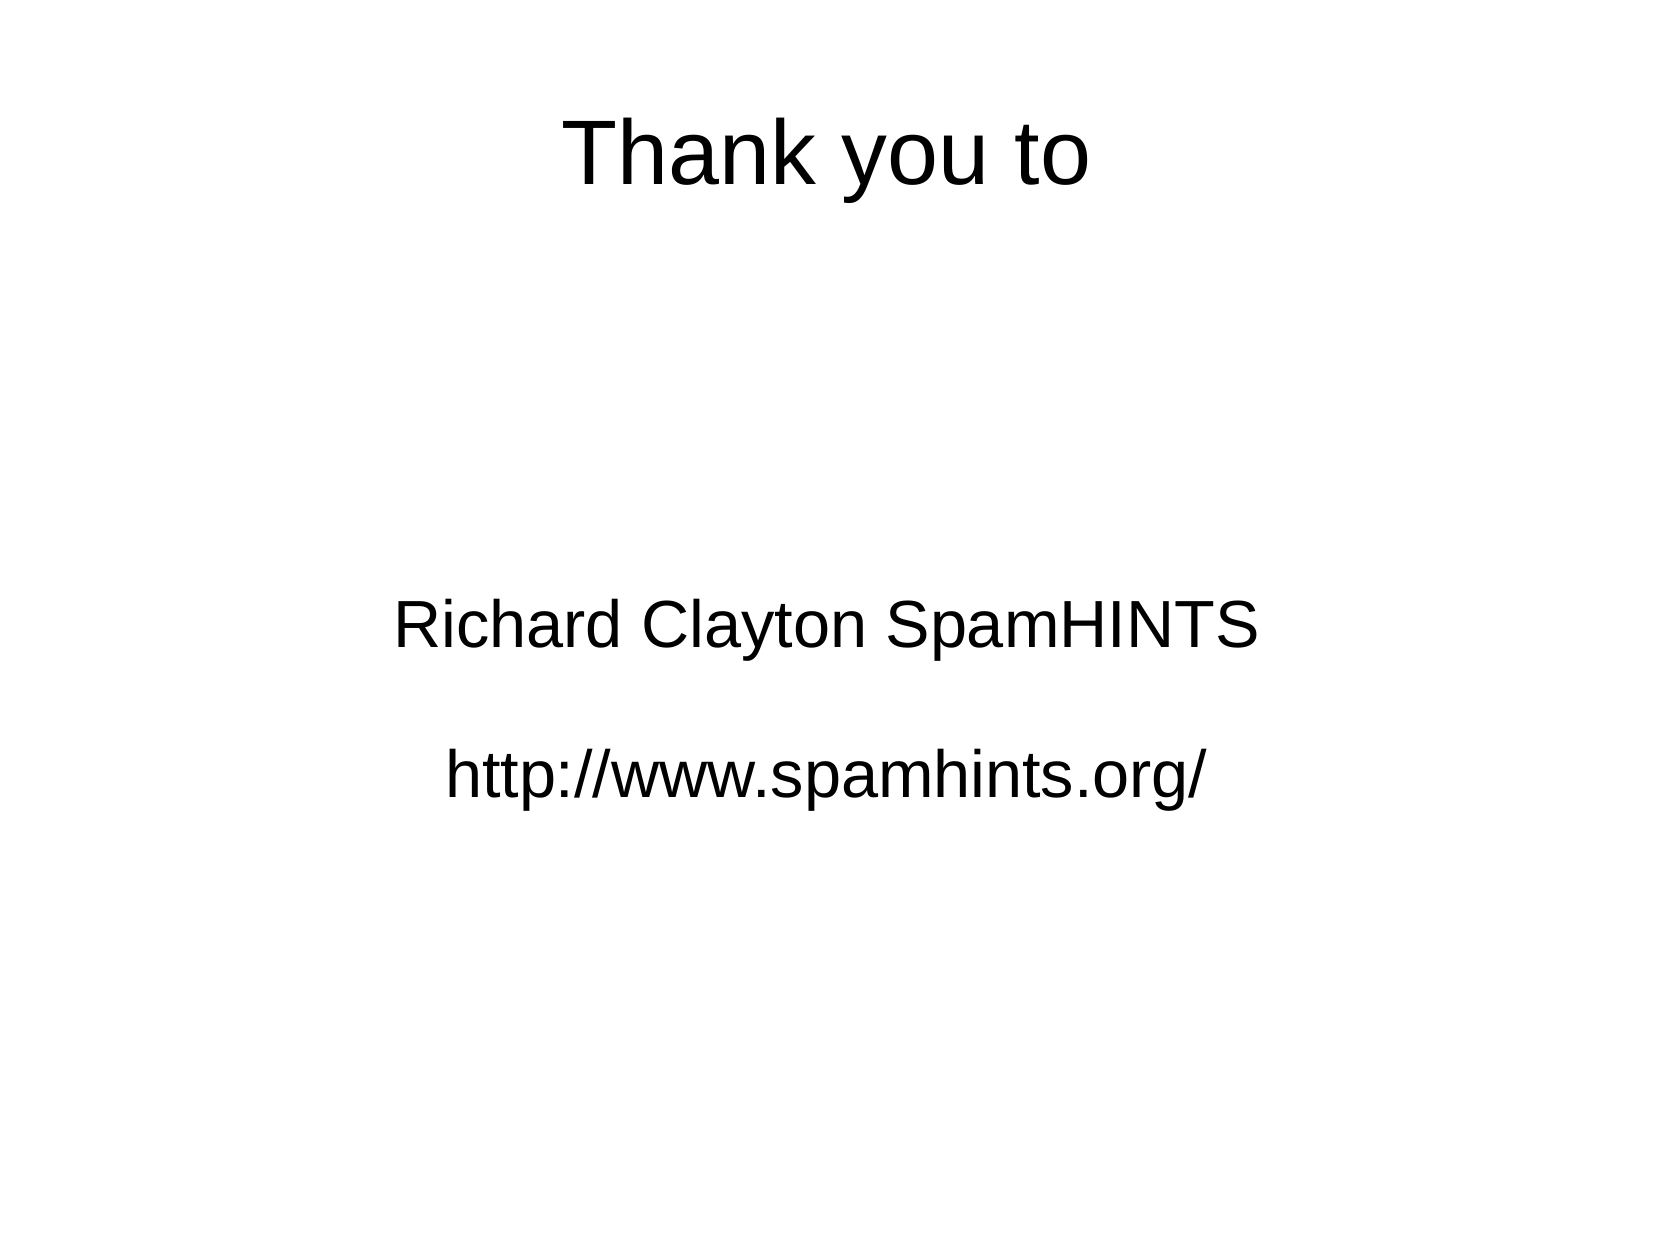

# Thank you to
Richard Clayton SpamHINTS
http://www.spamhints.org/